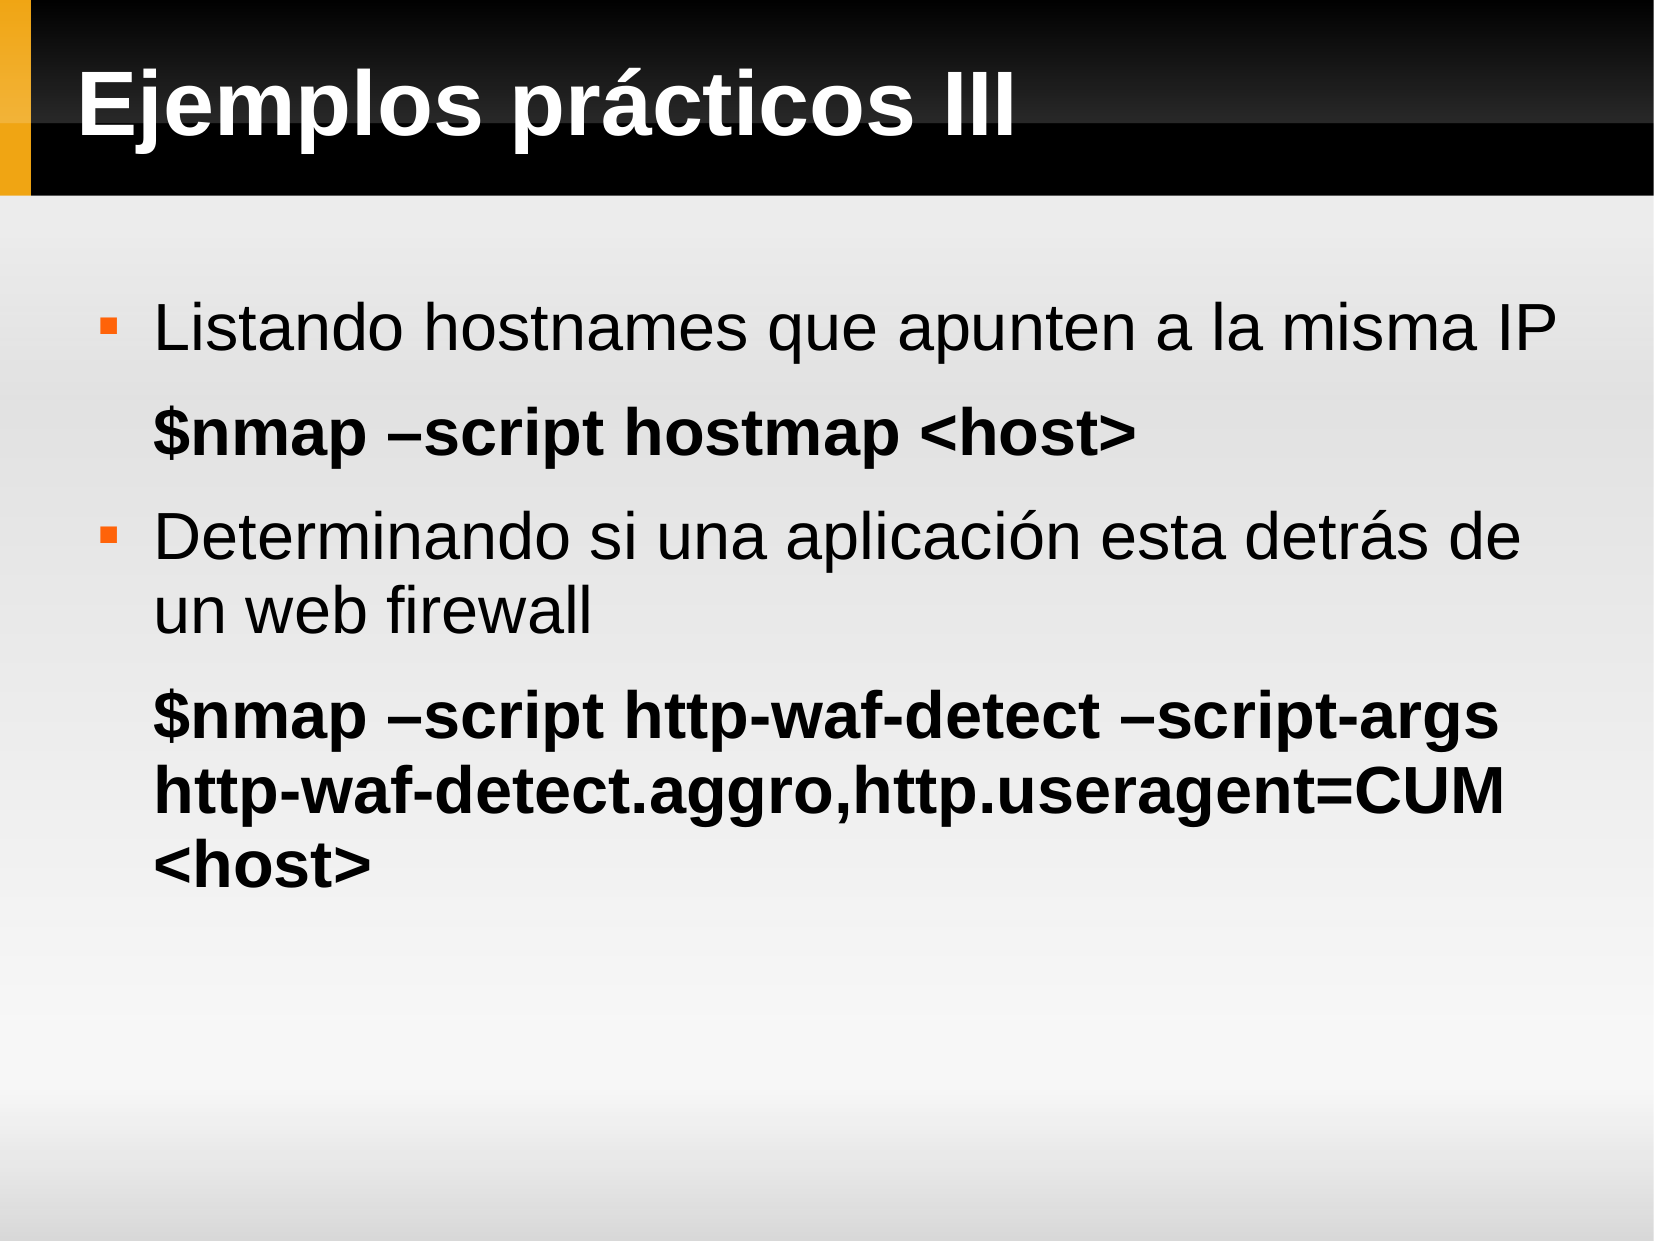

# Ejemplos prácticos III
Listando hostnames que apunten a la misma IP
$nmap –script hostmap <host>
Determinando si una aplicación esta detrás de un web firewall
$nmap –script http-waf-detect –script-args http-waf-detect.aggro,http.useragent=CUM <host>